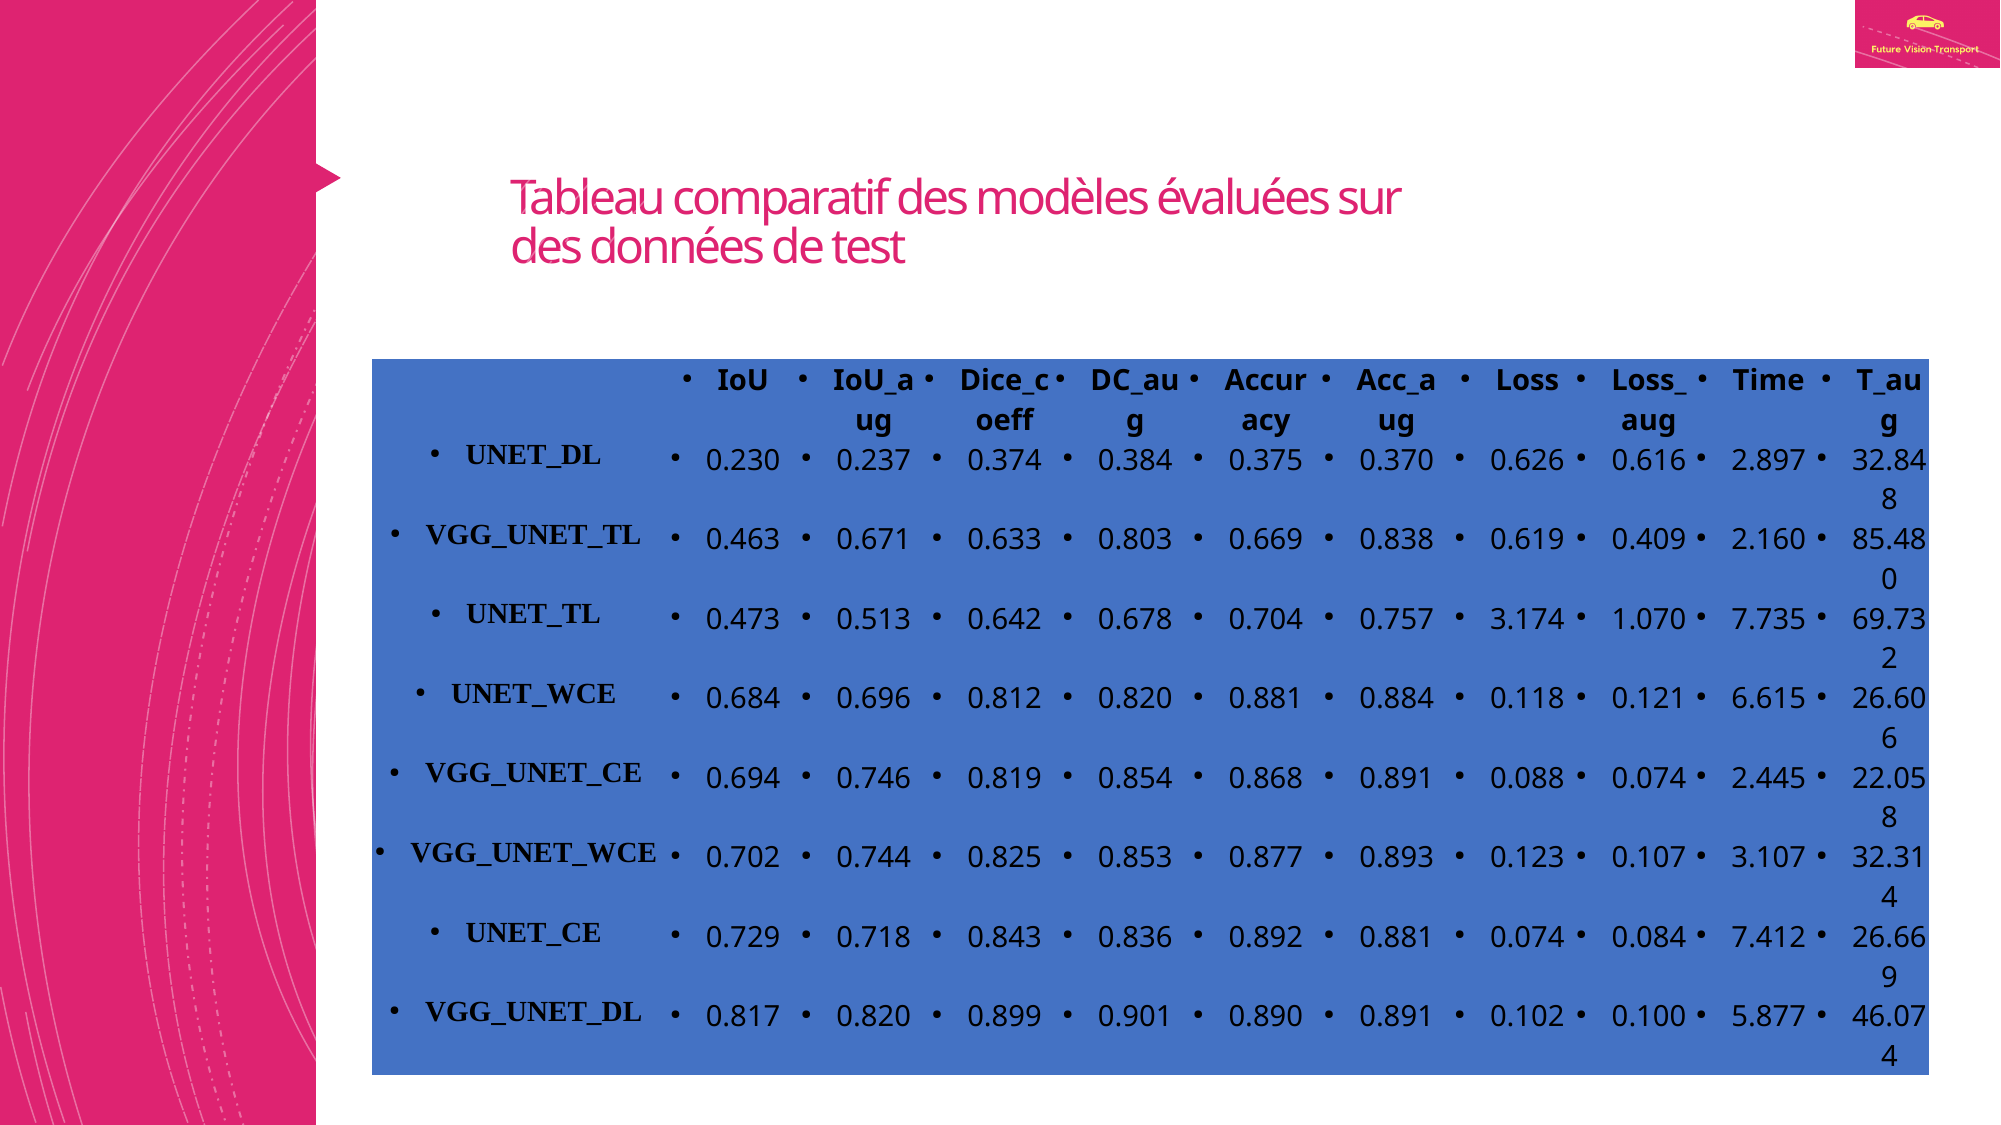

# Tableau comparatif des modèles évaluées sur des données de test
| | IoU | IoU\_aug | Dice\_coeff | DC\_aug | Accuracy | Acc\_aug | Loss | Loss\_aug | Time | T\_aug |
| --- | --- | --- | --- | --- | --- | --- | --- | --- | --- | --- |
| UNET\_DL | 0.230 | 0.237 | 0.374 | 0.384 | 0.375 | 0.370 | 0.626 | 0.616 | 2.897 | 32.848 |
| VGG\_UNET\_TL | 0.463 | 0.671 | 0.633 | 0.803 | 0.669 | 0.838 | 0.619 | 0.409 | 2.160 | 85.480 |
| UNET\_TL | 0.473 | 0.513 | 0.642 | 0.678 | 0.704 | 0.757 | 3.174 | 1.070 | 7.735 | 69.732 |
| UNET\_WCE | 0.684 | 0.696 | 0.812 | 0.820 | 0.881 | 0.884 | 0.118 | 0.121 | 6.615 | 26.606 |
| VGG\_UNET\_CE | 0.694 | 0.746 | 0.819 | 0.854 | 0.868 | 0.891 | 0.088 | 0.074 | 2.445 | 22.058 |
| VGG\_UNET\_WCE | 0.702 | 0.744 | 0.825 | 0.853 | 0.877 | 0.893 | 0.123 | 0.107 | 3.107 | 32.314 |
| UNET\_CE | 0.729 | 0.718 | 0.843 | 0.836 | 0.892 | 0.881 | 0.074 | 0.084 | 7.412 | 26.669 |
| VGG\_UNET\_DL | 0.817 | 0.820 | 0.899 | 0.901 | 0.890 | 0.891 | 0.102 | 0.100 | 5.877 | 46.074 |